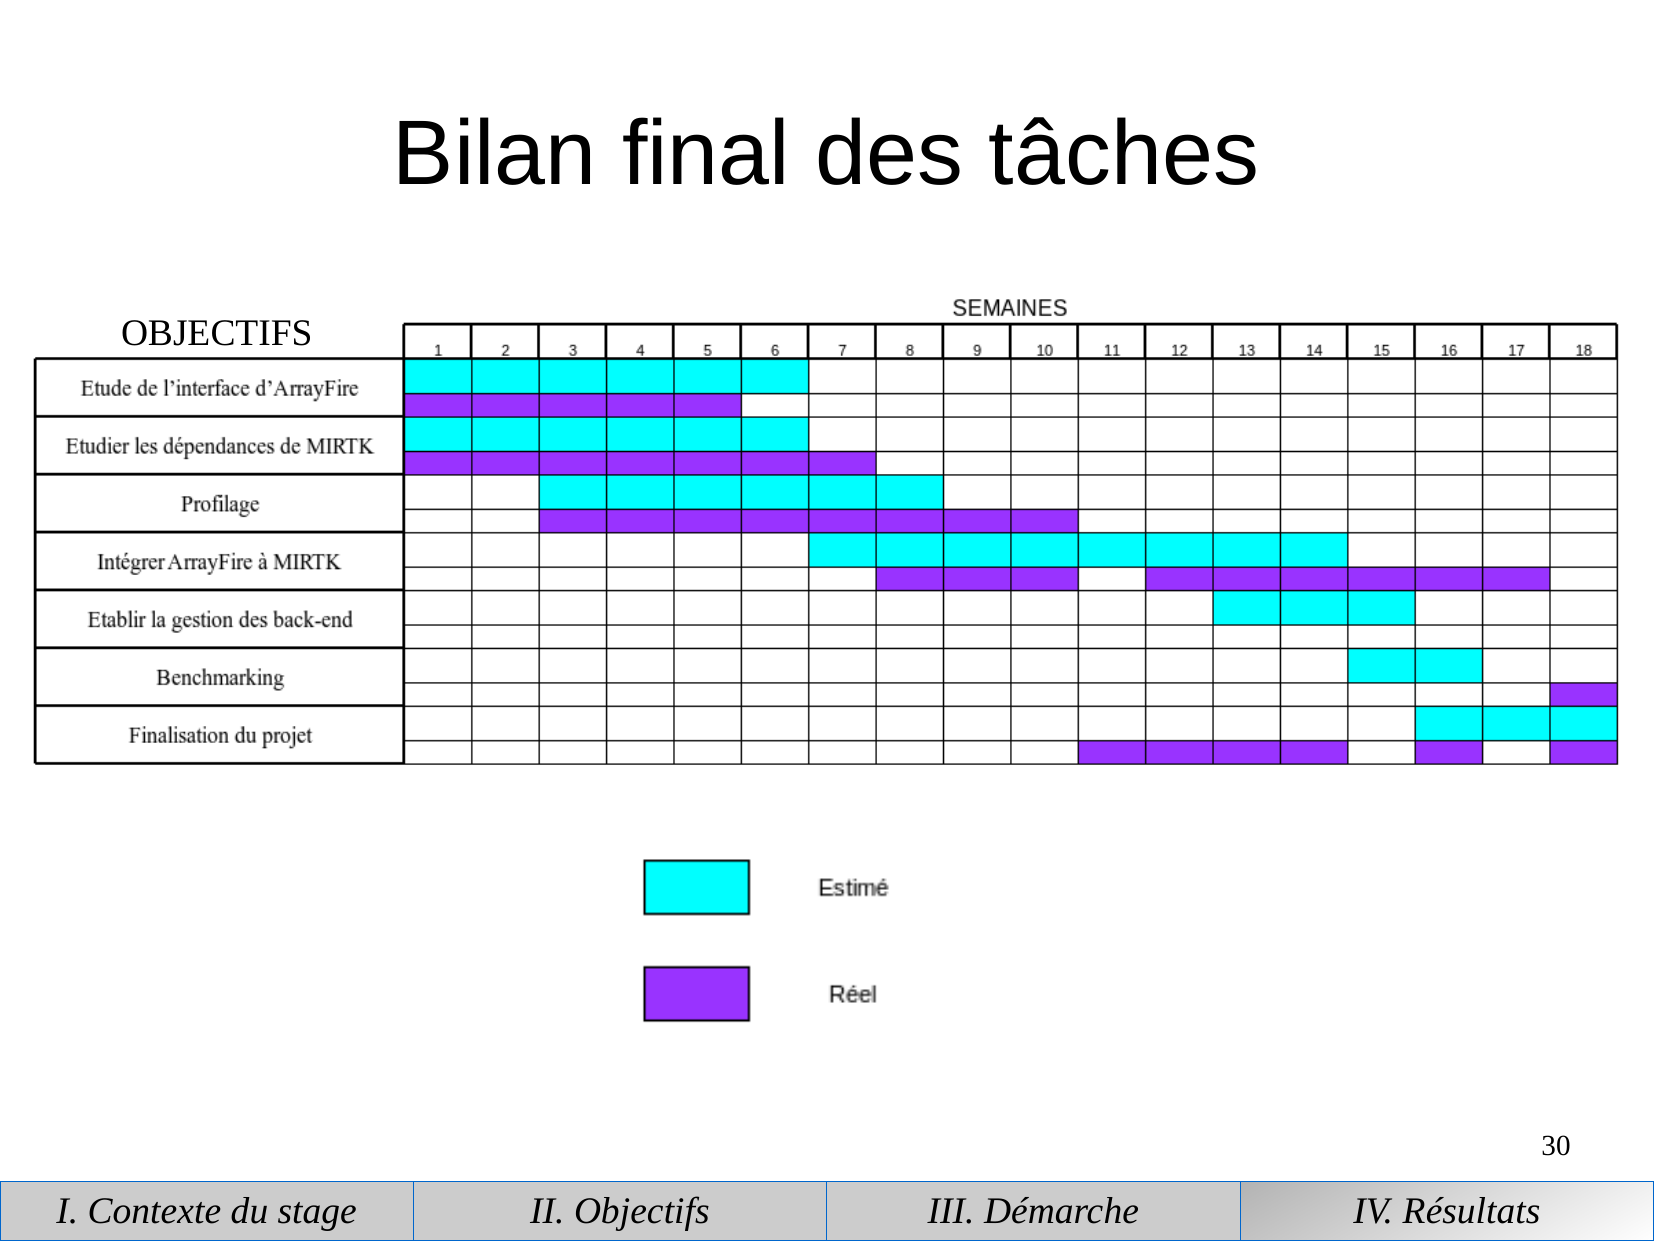

# Bilan final des tâches
OBJECTIFS
30
I. Contexte du stage
II. Objectifs
III. Démarche
IV. Résultats